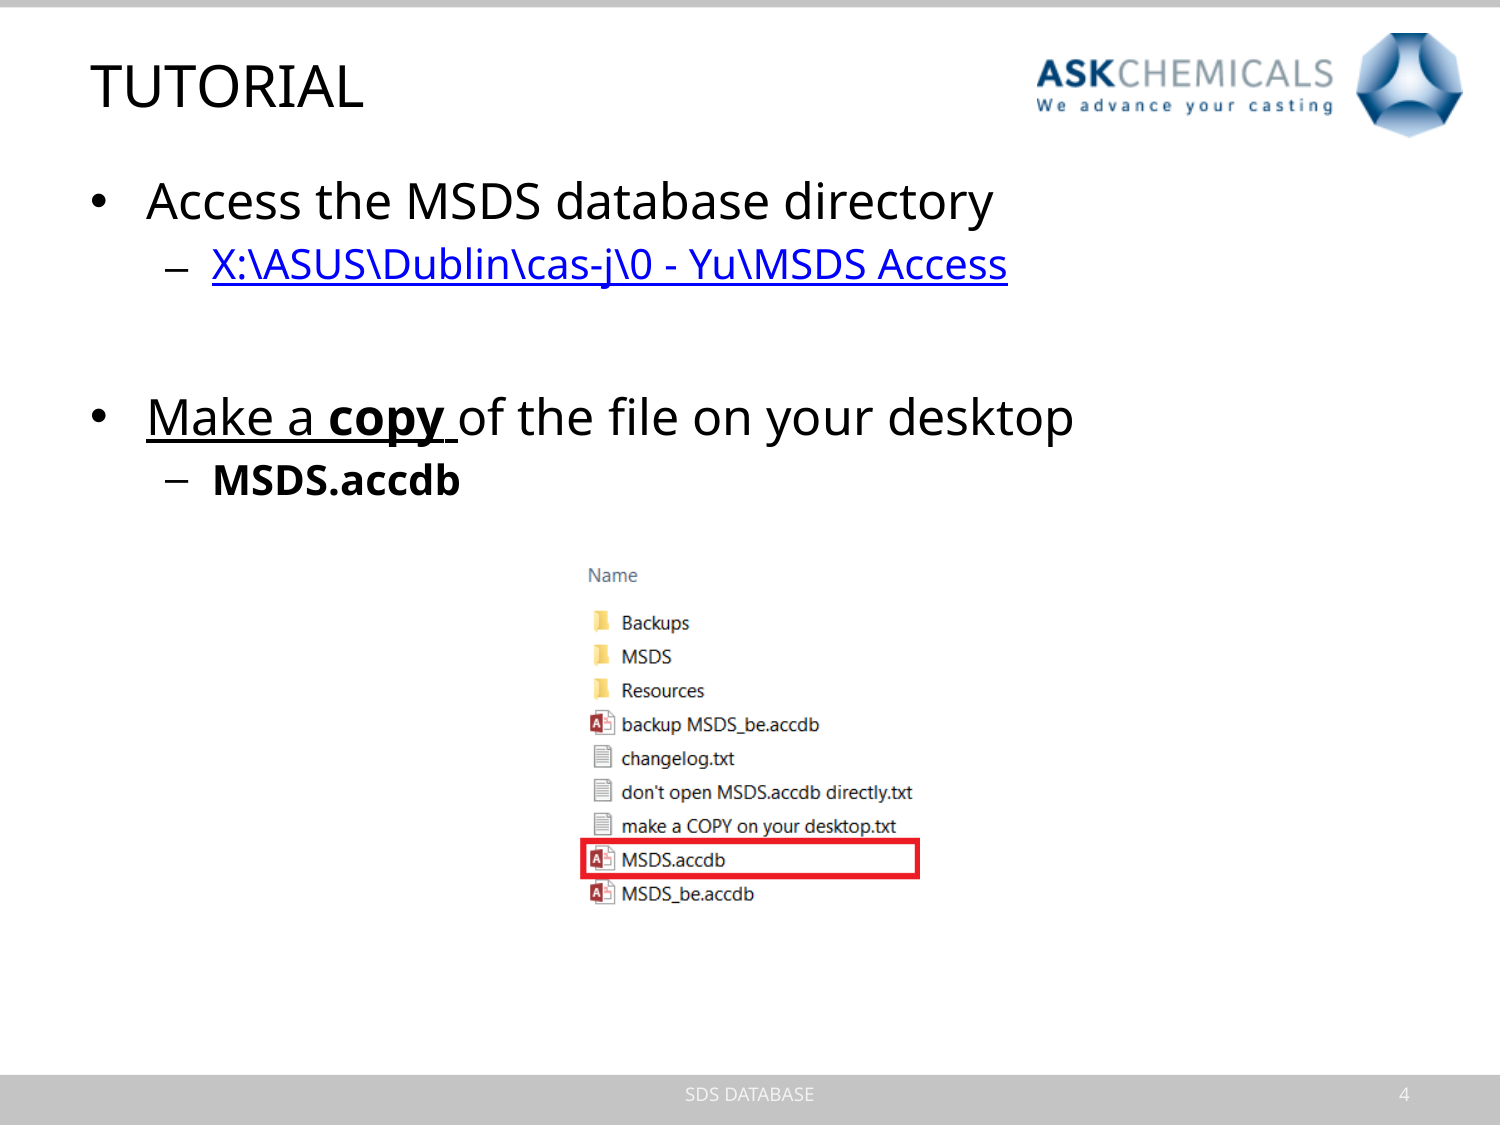

# tutorial
Access the MSDS database directory
X:\ASUS\Dublin\cas-j\0 - Yu\MSDS Access
Make a copy of the file on your desktop
MSDS.accdb
sds database